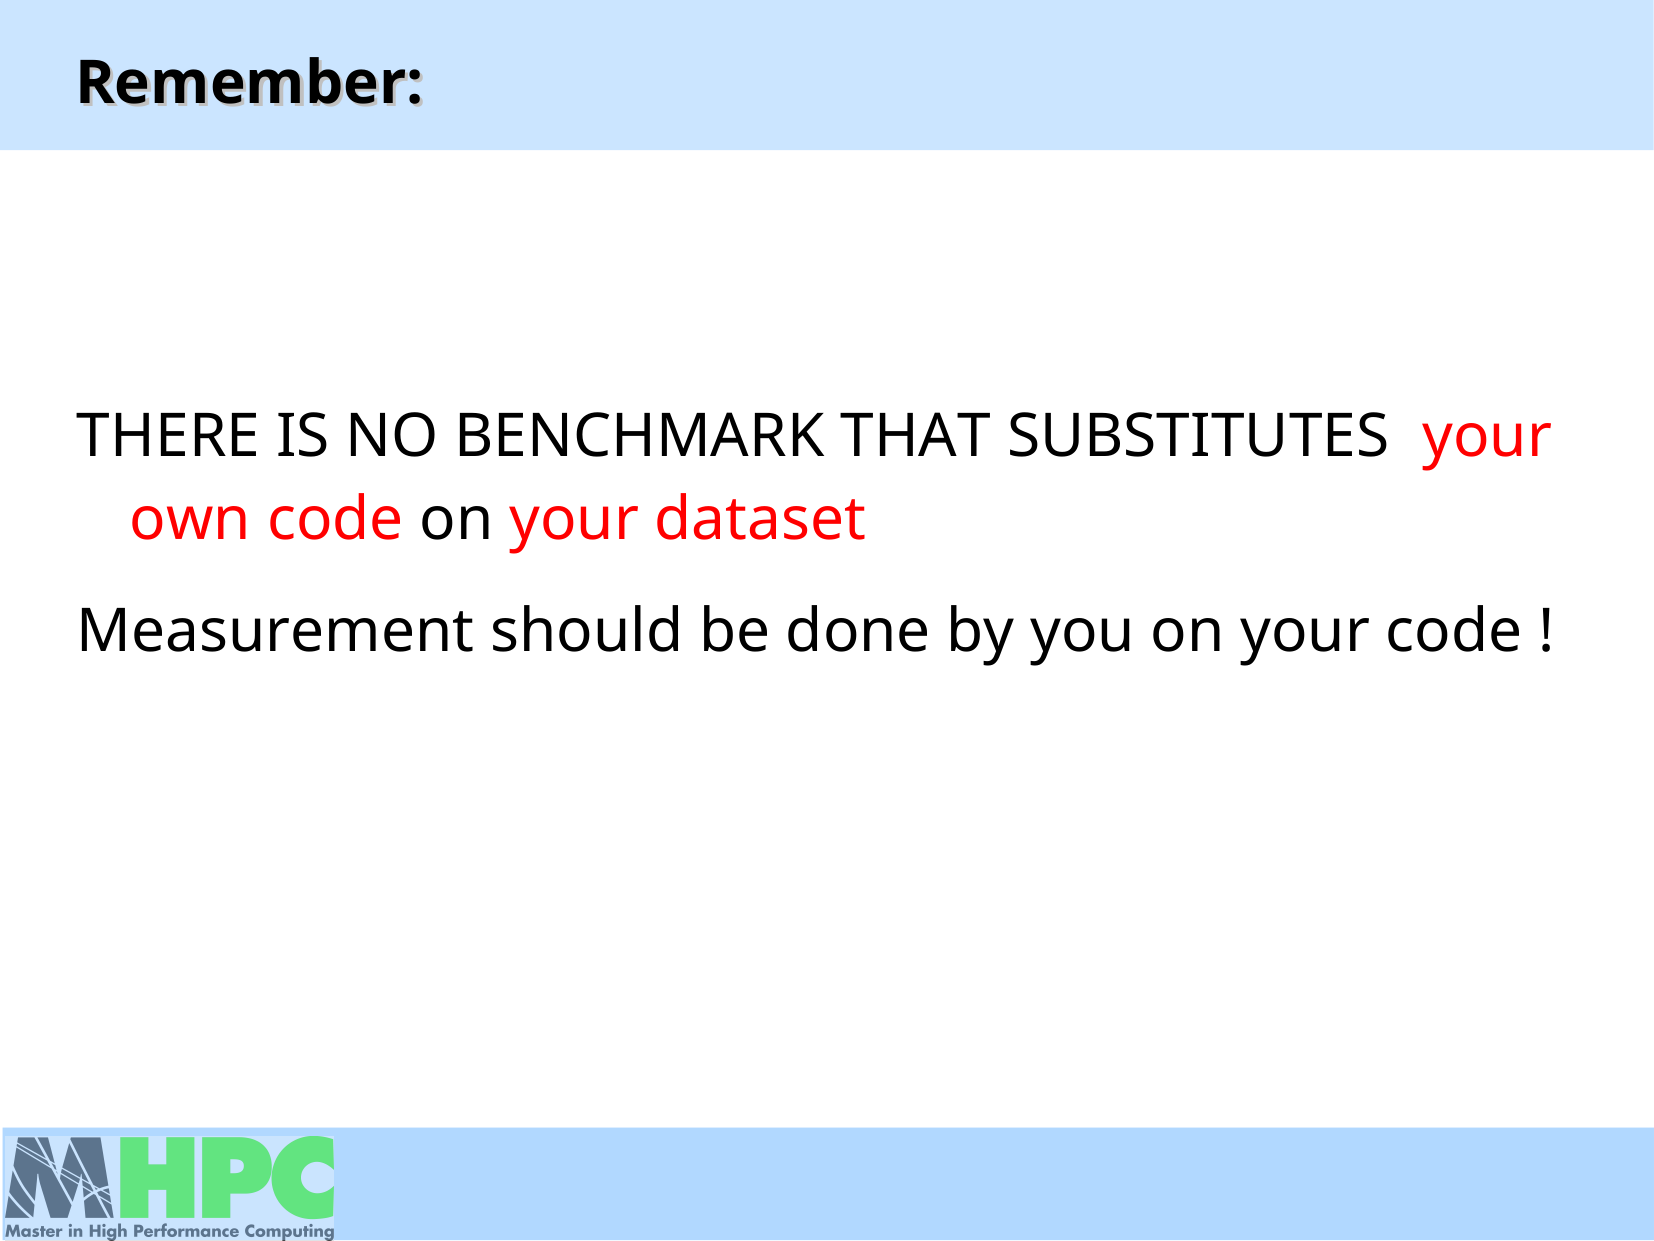

# Remember:
THERE IS NO BENCHMARK THAT SUBSTITUTES your own code on your dataset
Measurement should be done by you on your code !